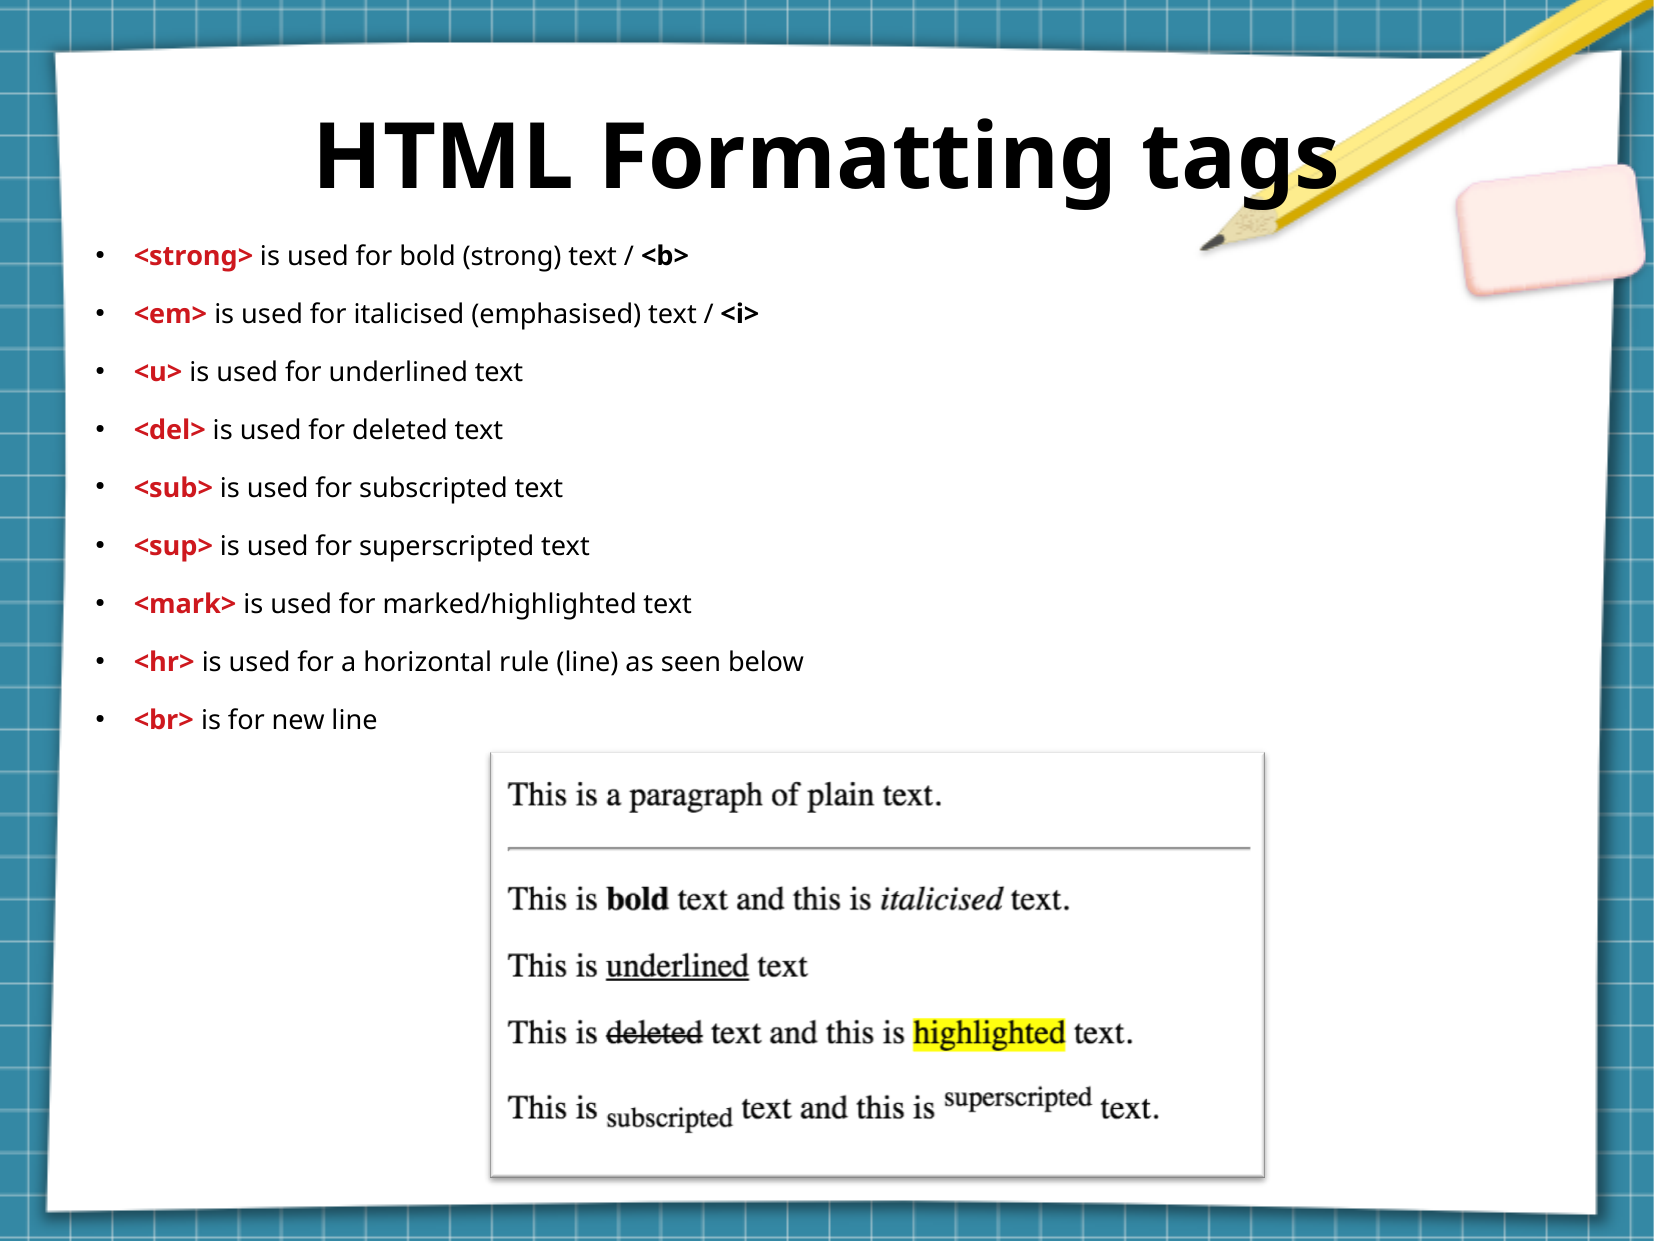

# HTML Formatting tags
<strong> is used for bold (strong) text / <b>
<em> is used for italicised (emphasised) text / <i>
<u> is used for underlined text
<del> is used for deleted text
<sub> is used for subscripted text
<sup> is used for superscripted text
<mark> is used for marked/highlighted text
<hr> is used for a horizontal rule (line) as seen below
<br> is for new line